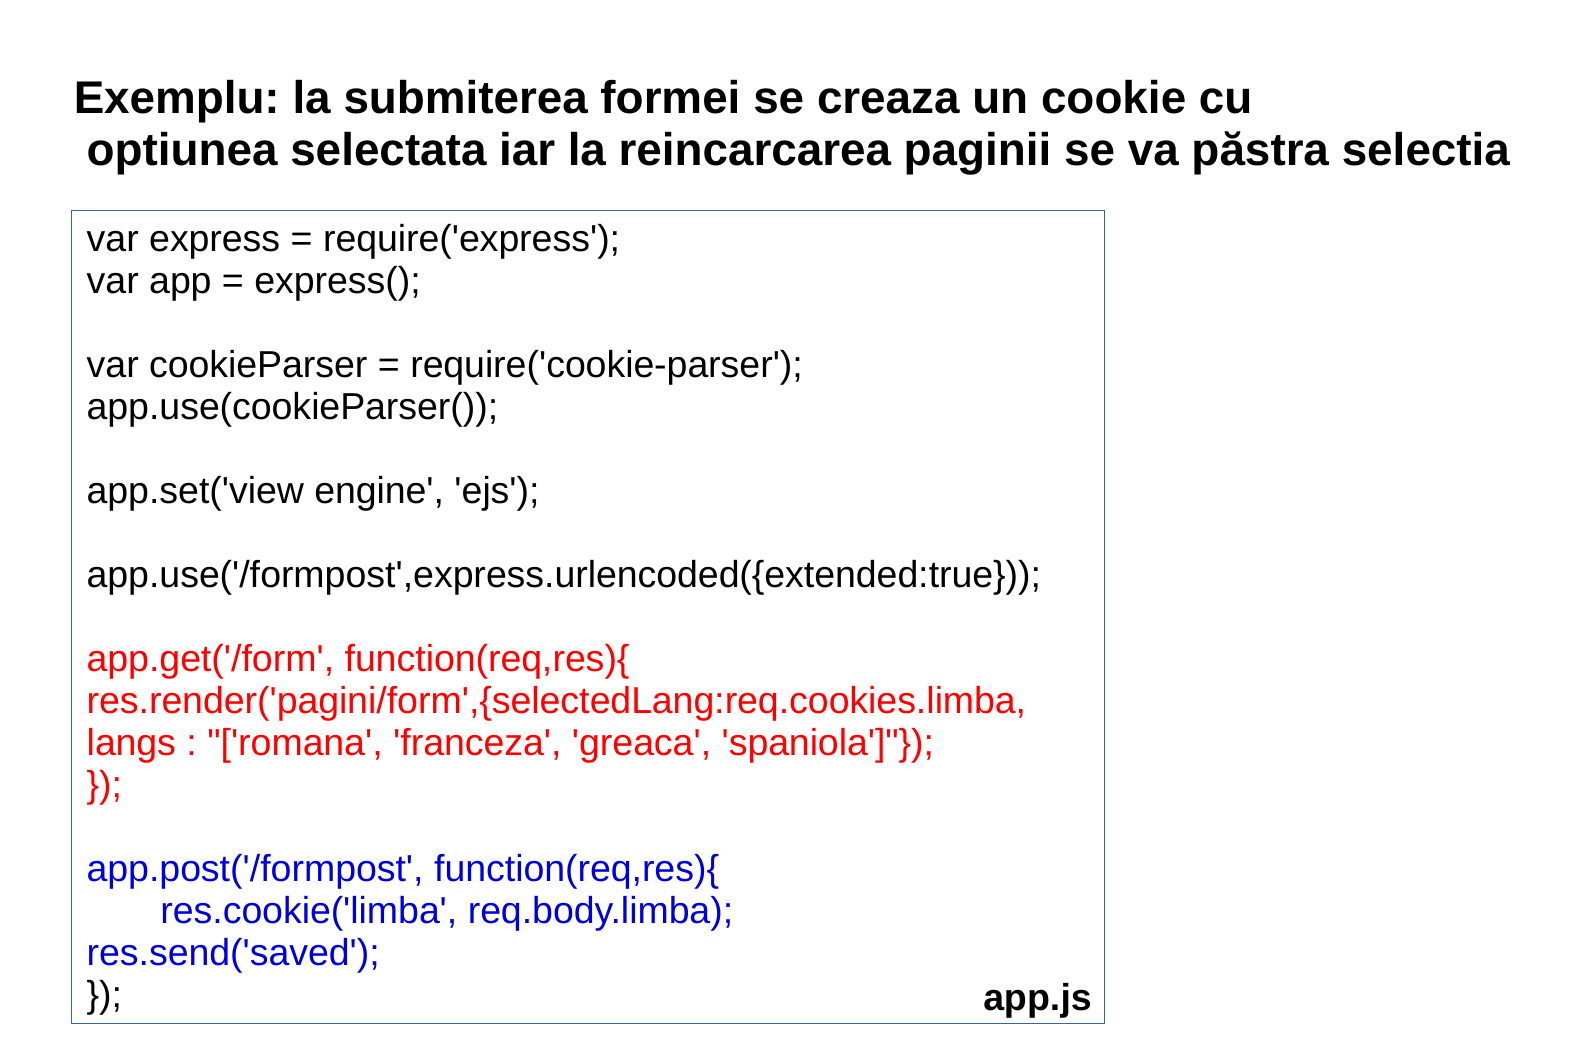

Exemplu: la submiterea formei se creaza un cookie cu
 optiunea selectata iar la reincarcarea paginii se va păstra selectia
var express = require('express');
var app = express();
var cookieParser = require('cookie-parser');
app.use(cookieParser());
app.set('view engine', 'ejs');
app.use('/formpost',express.urlencoded({extended:true}));
app.get('/form', function(req,res){
res.render('pagini/form',{selectedLang:req.cookies.limba, langs : "['romana', 'franceza', 'greaca', 'spaniola']"});
});
app.post('/formpost', function(req,res){
	res.cookie('limba', req.body.limba);
res.send('saved');
});
app.js